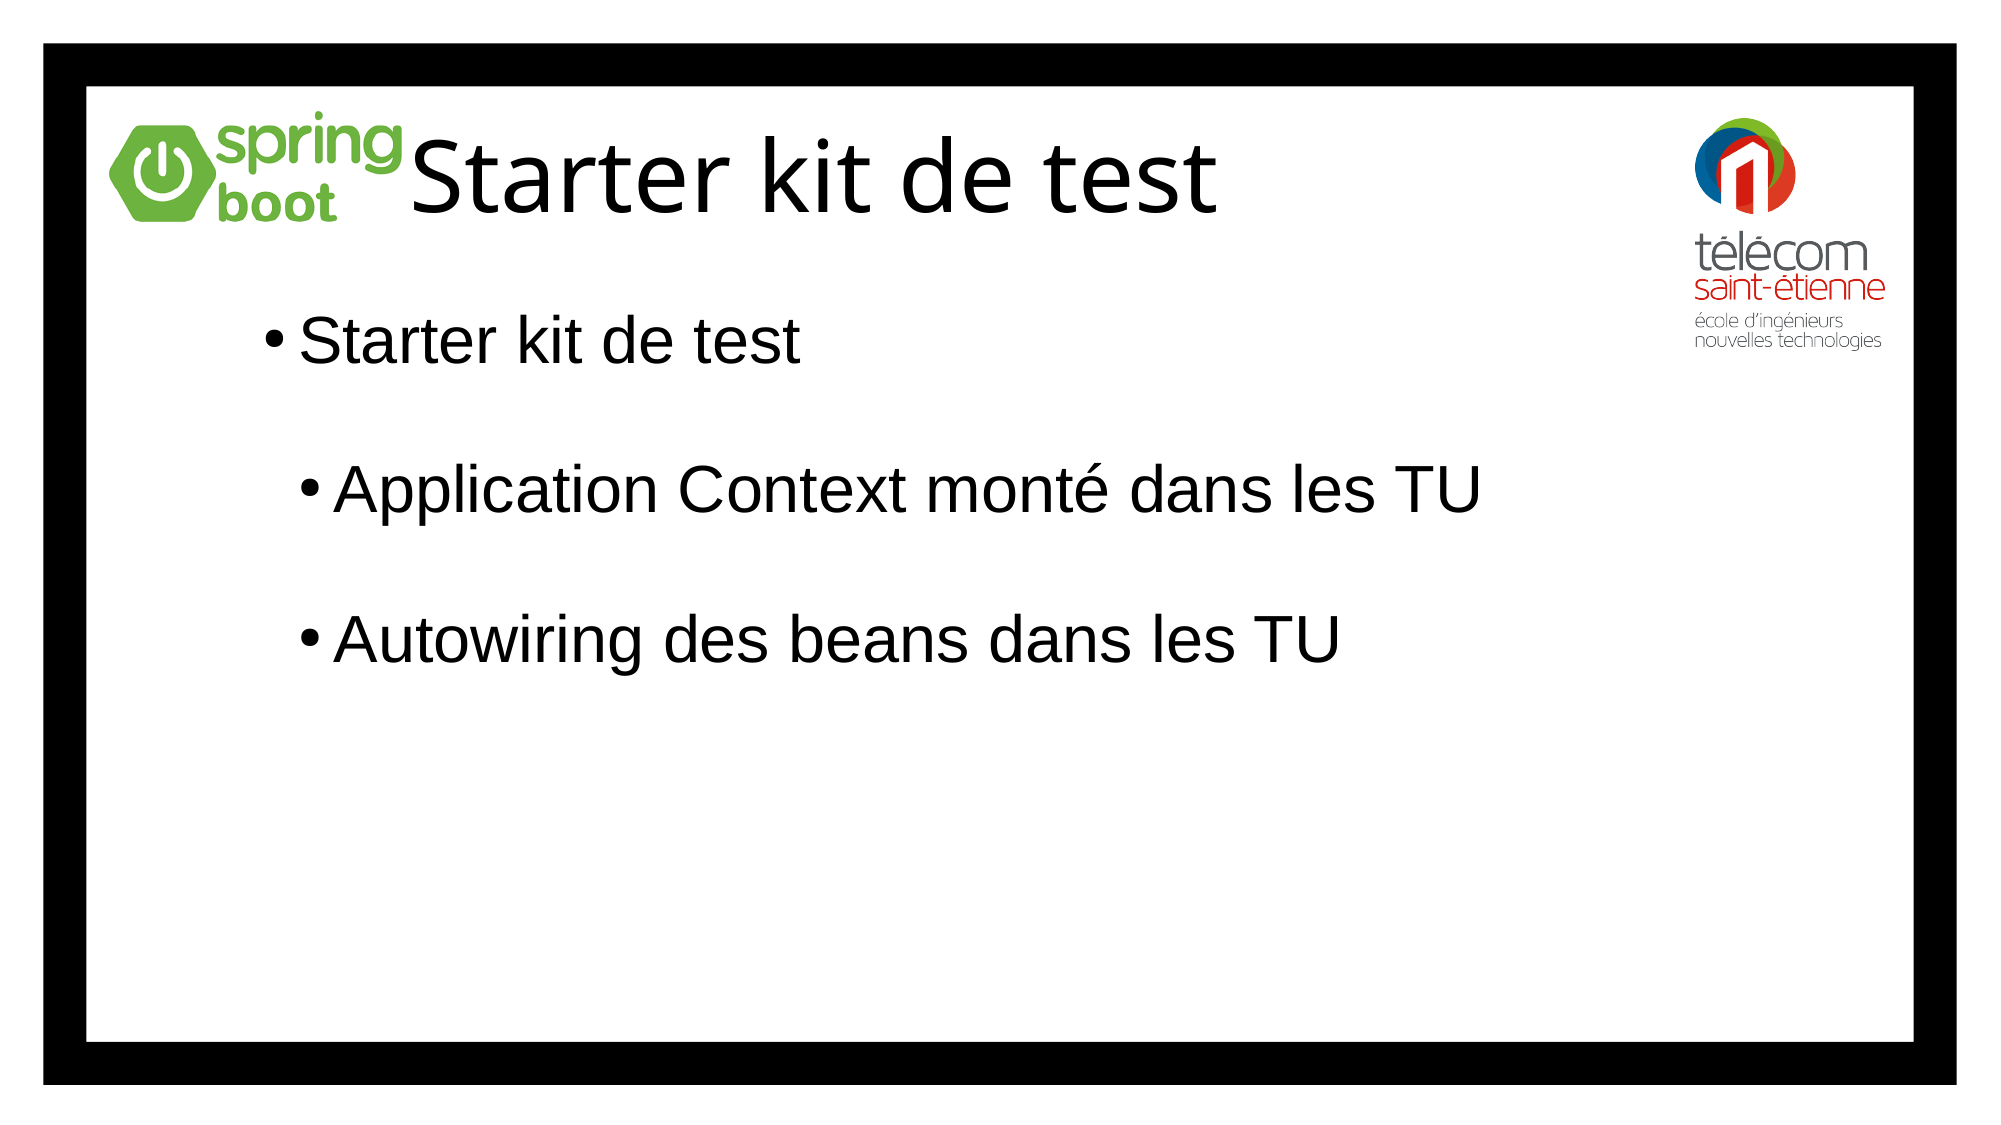

# Starter kit de test
Starter kit de test
Application Context monté dans les TU
Autowiring des beans dans les TU